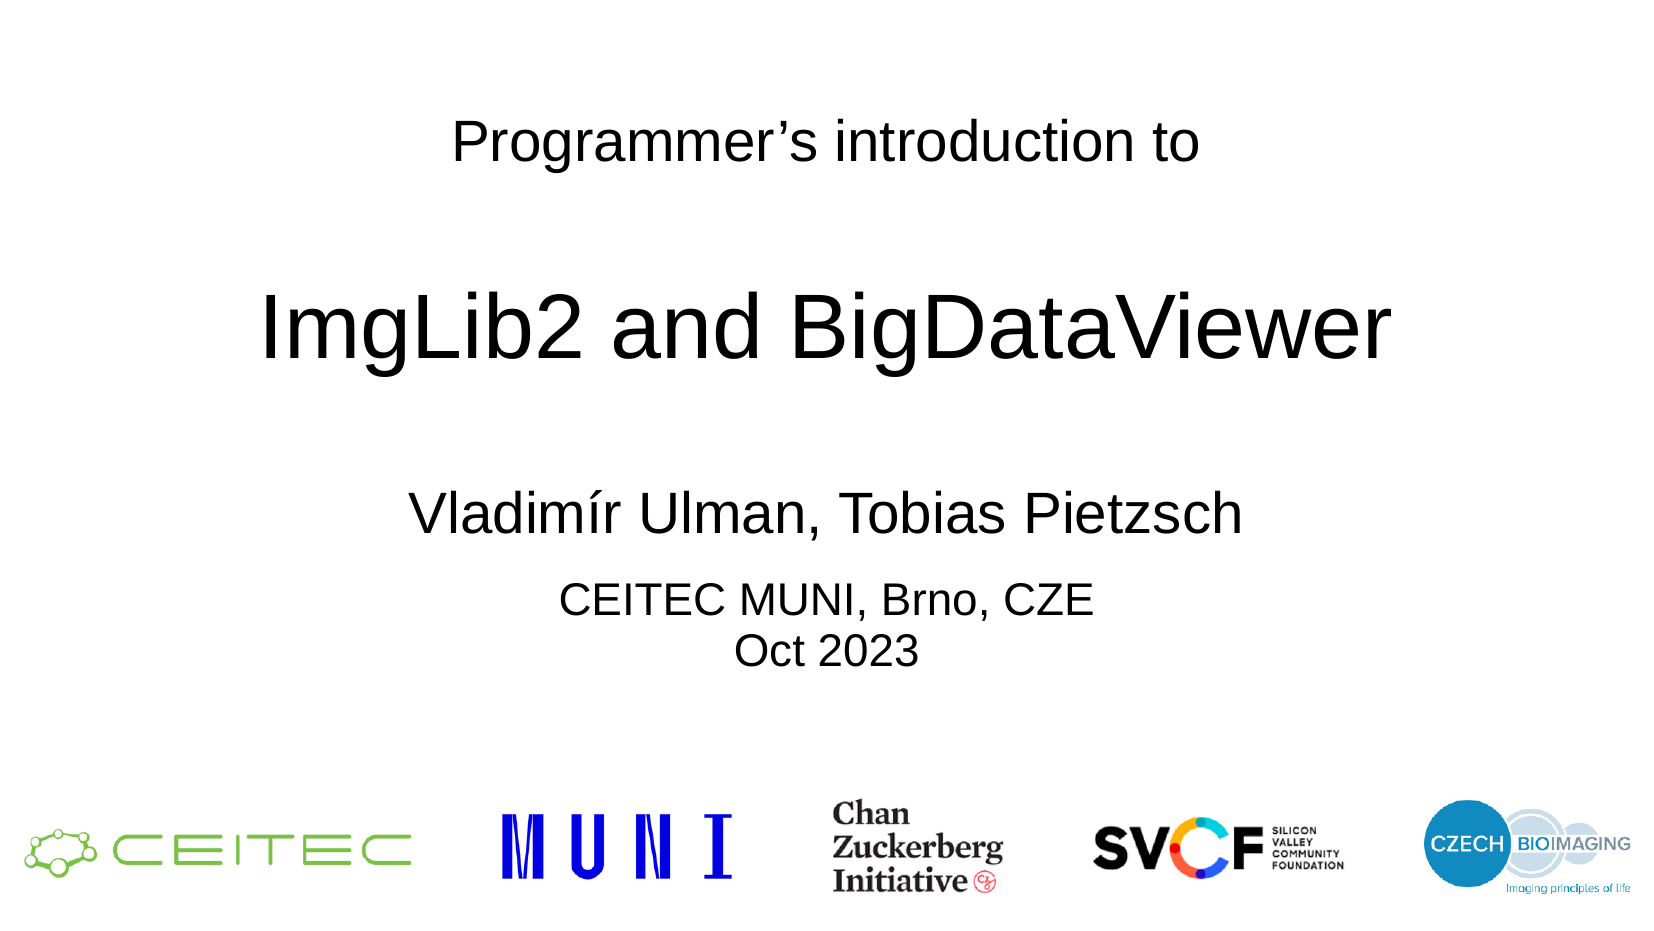

# Programmer’s introduction to ImgLib2 and BigDataViewer Vladimír Ulman, Tobias Pietzsch CEITEC MUNI, Brno, CZE Oct 2023